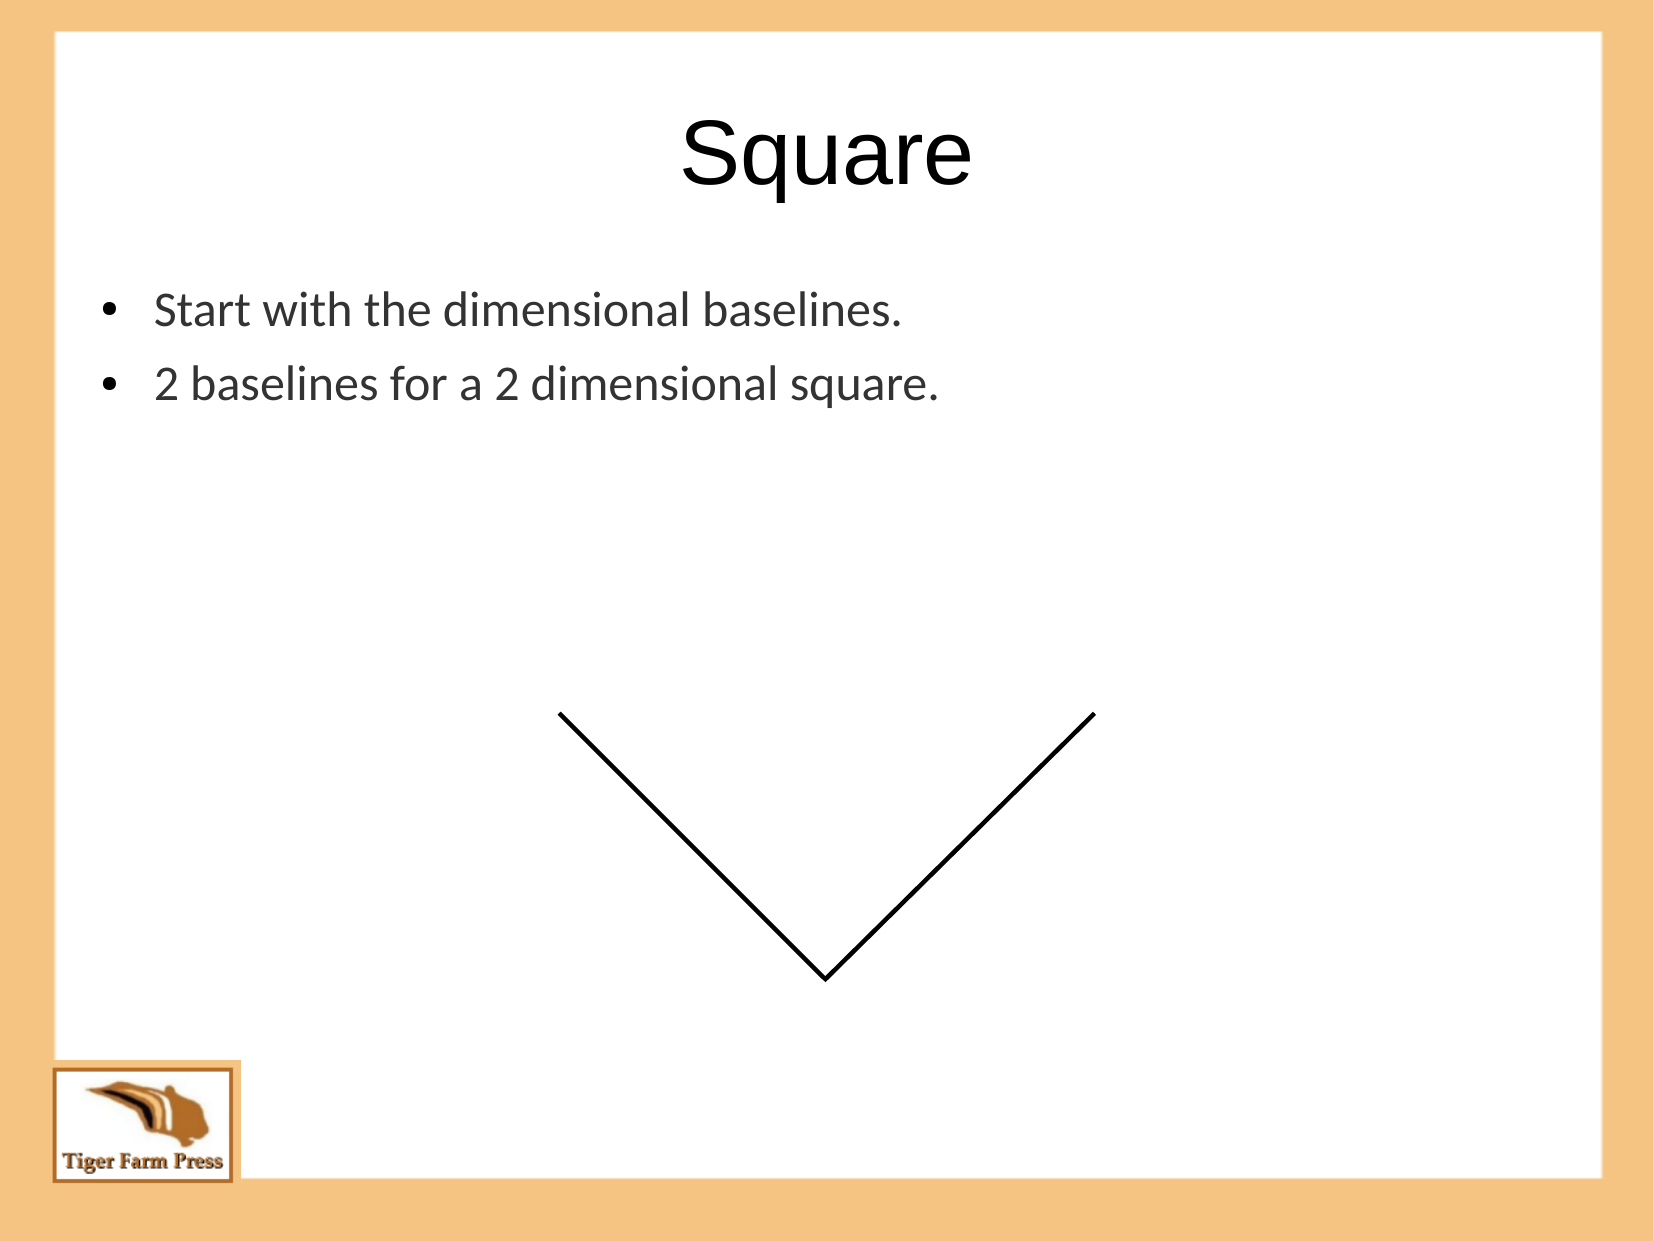

Square
# Start with the dimensional baselines.
2 baselines for a 2 dimensional square.